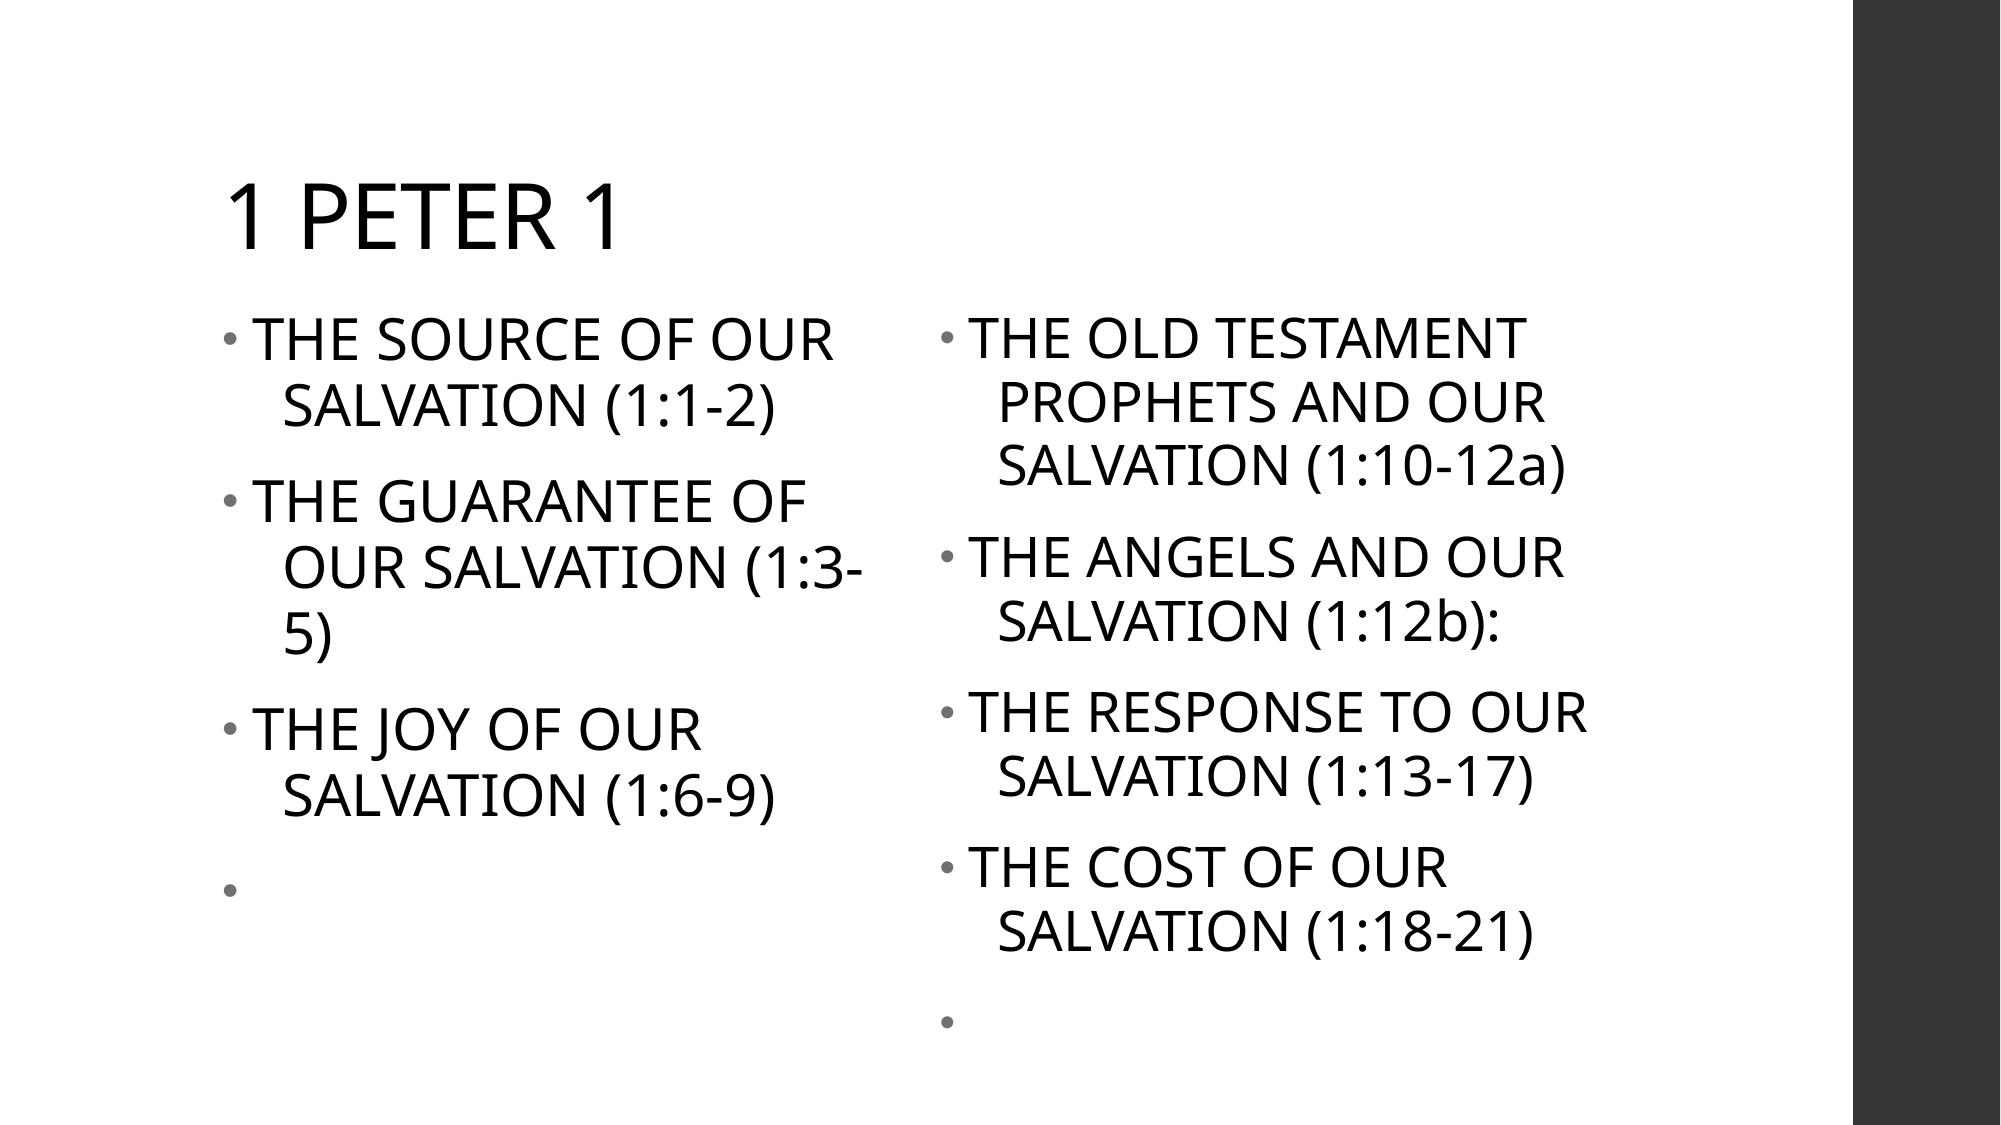

# 1 PETER 1
THE SOURCE OF OUR SALVATION (1:1-2)
THE GUARANTEE OF OUR SALVATION (1:3-5)
THE JOY OF OUR SALVATION (1:6-9)
THE OLD TESTAMENT PROPHETS AND OUR SALVATION (1:10-12a)
THE ANGELS AND OUR SALVATION (1:12b):
THE RESPONSE TO OUR SALVATION (1:13-17)
THE COST OF OUR SALVATION (1:18-21)